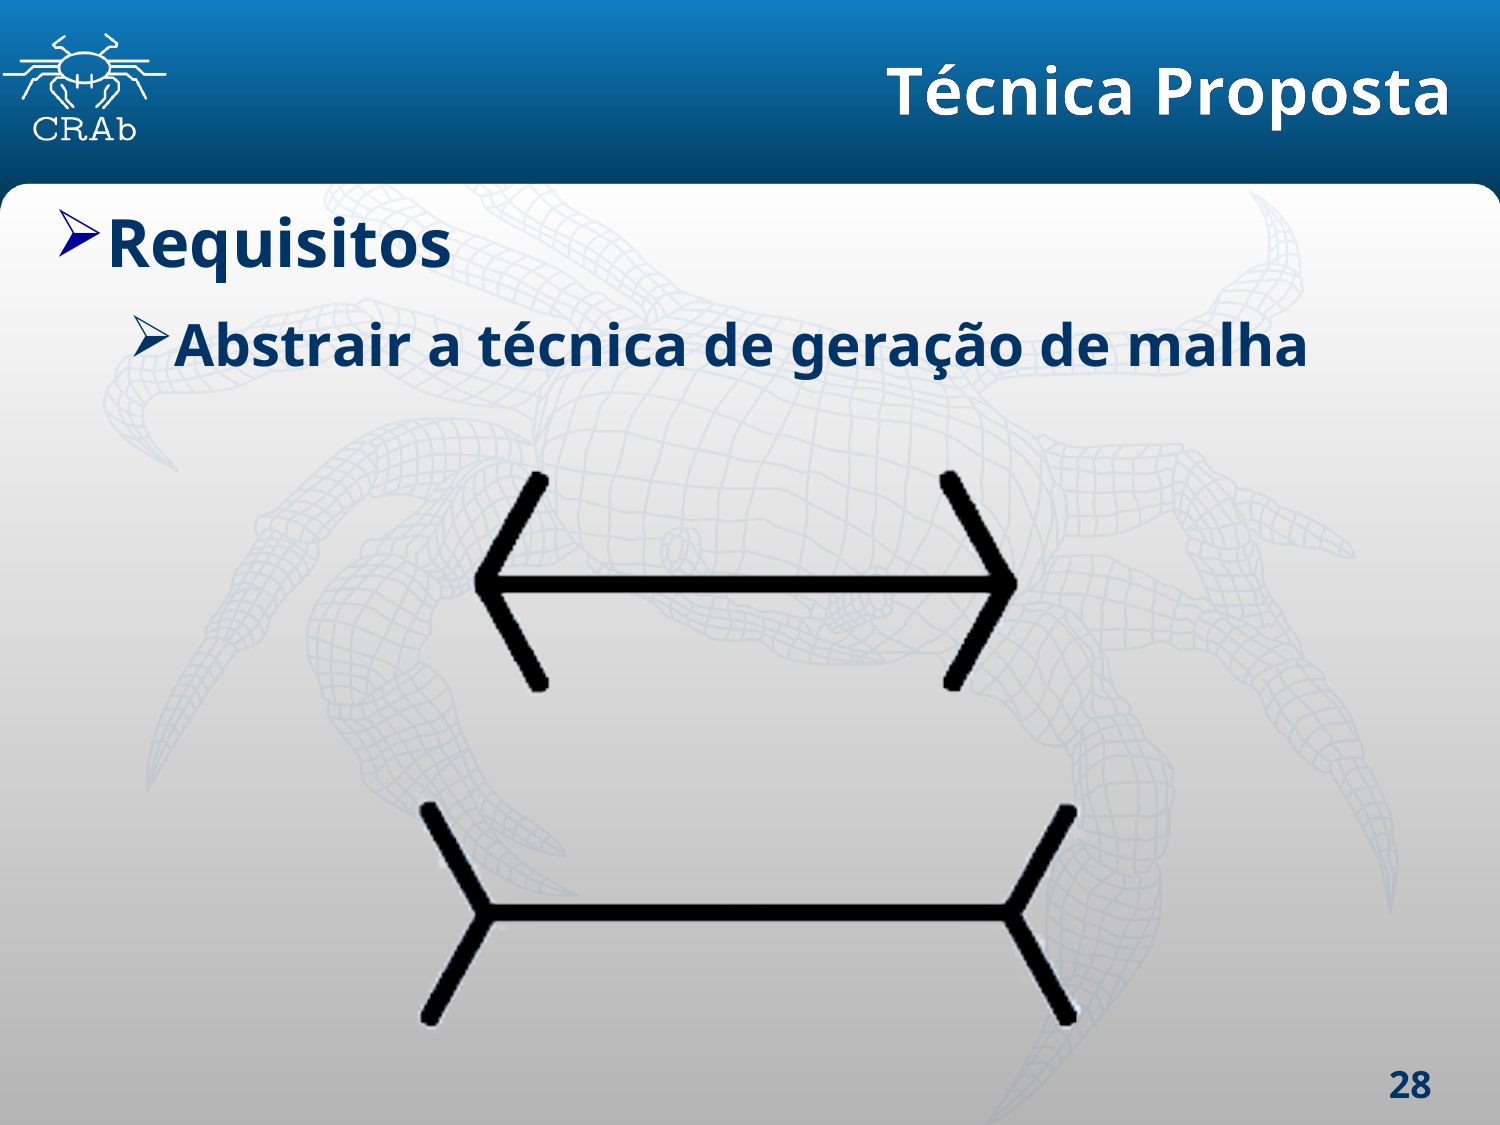

# Técnica Proposta
Requisitos
Abstrair a técnica de geração de malha